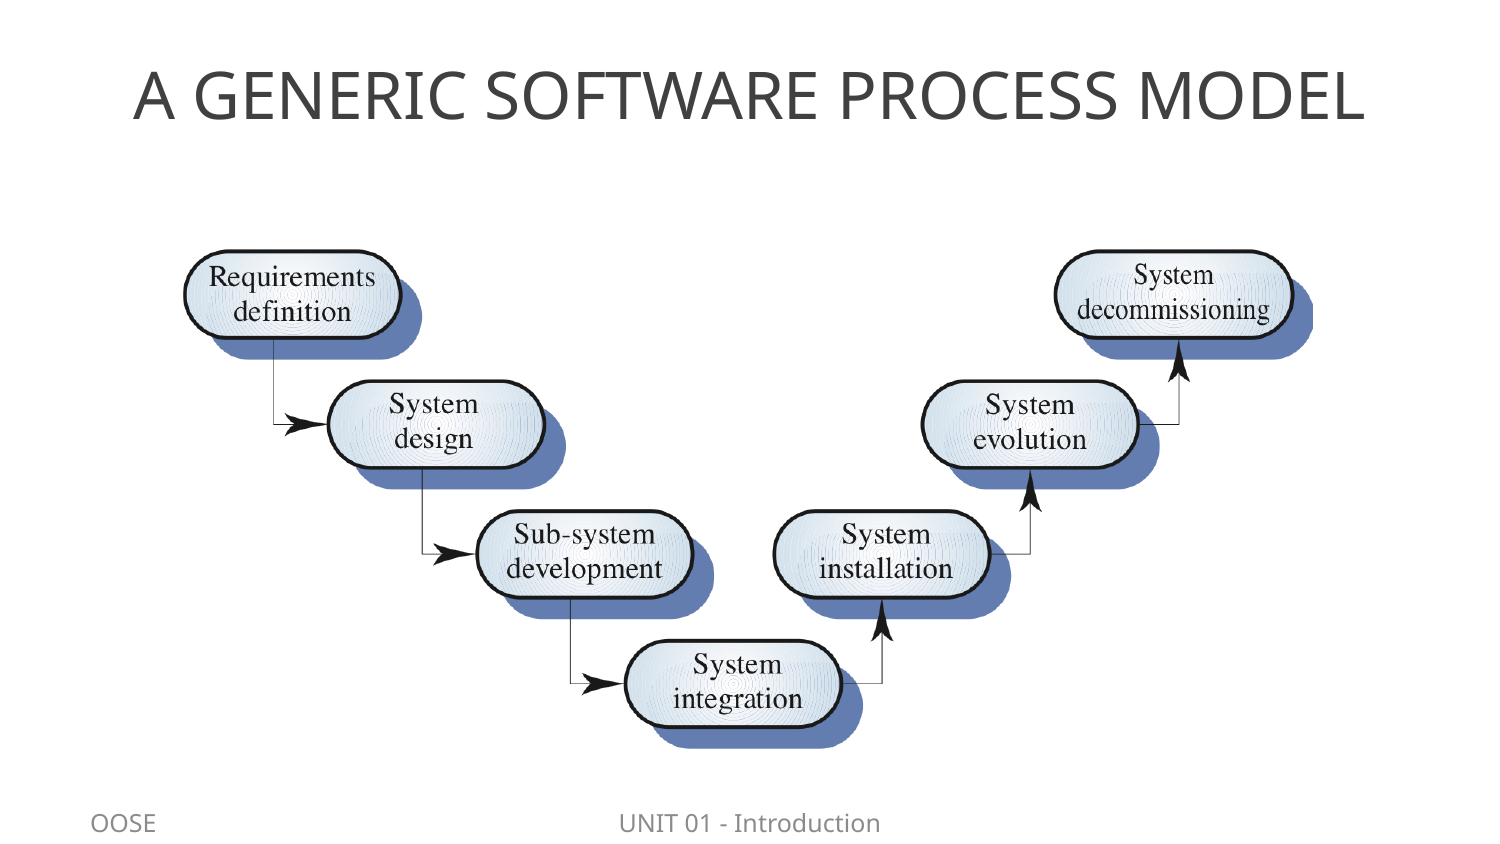

# A generic Software process model
OOSE
UNIT 01 - Introduction